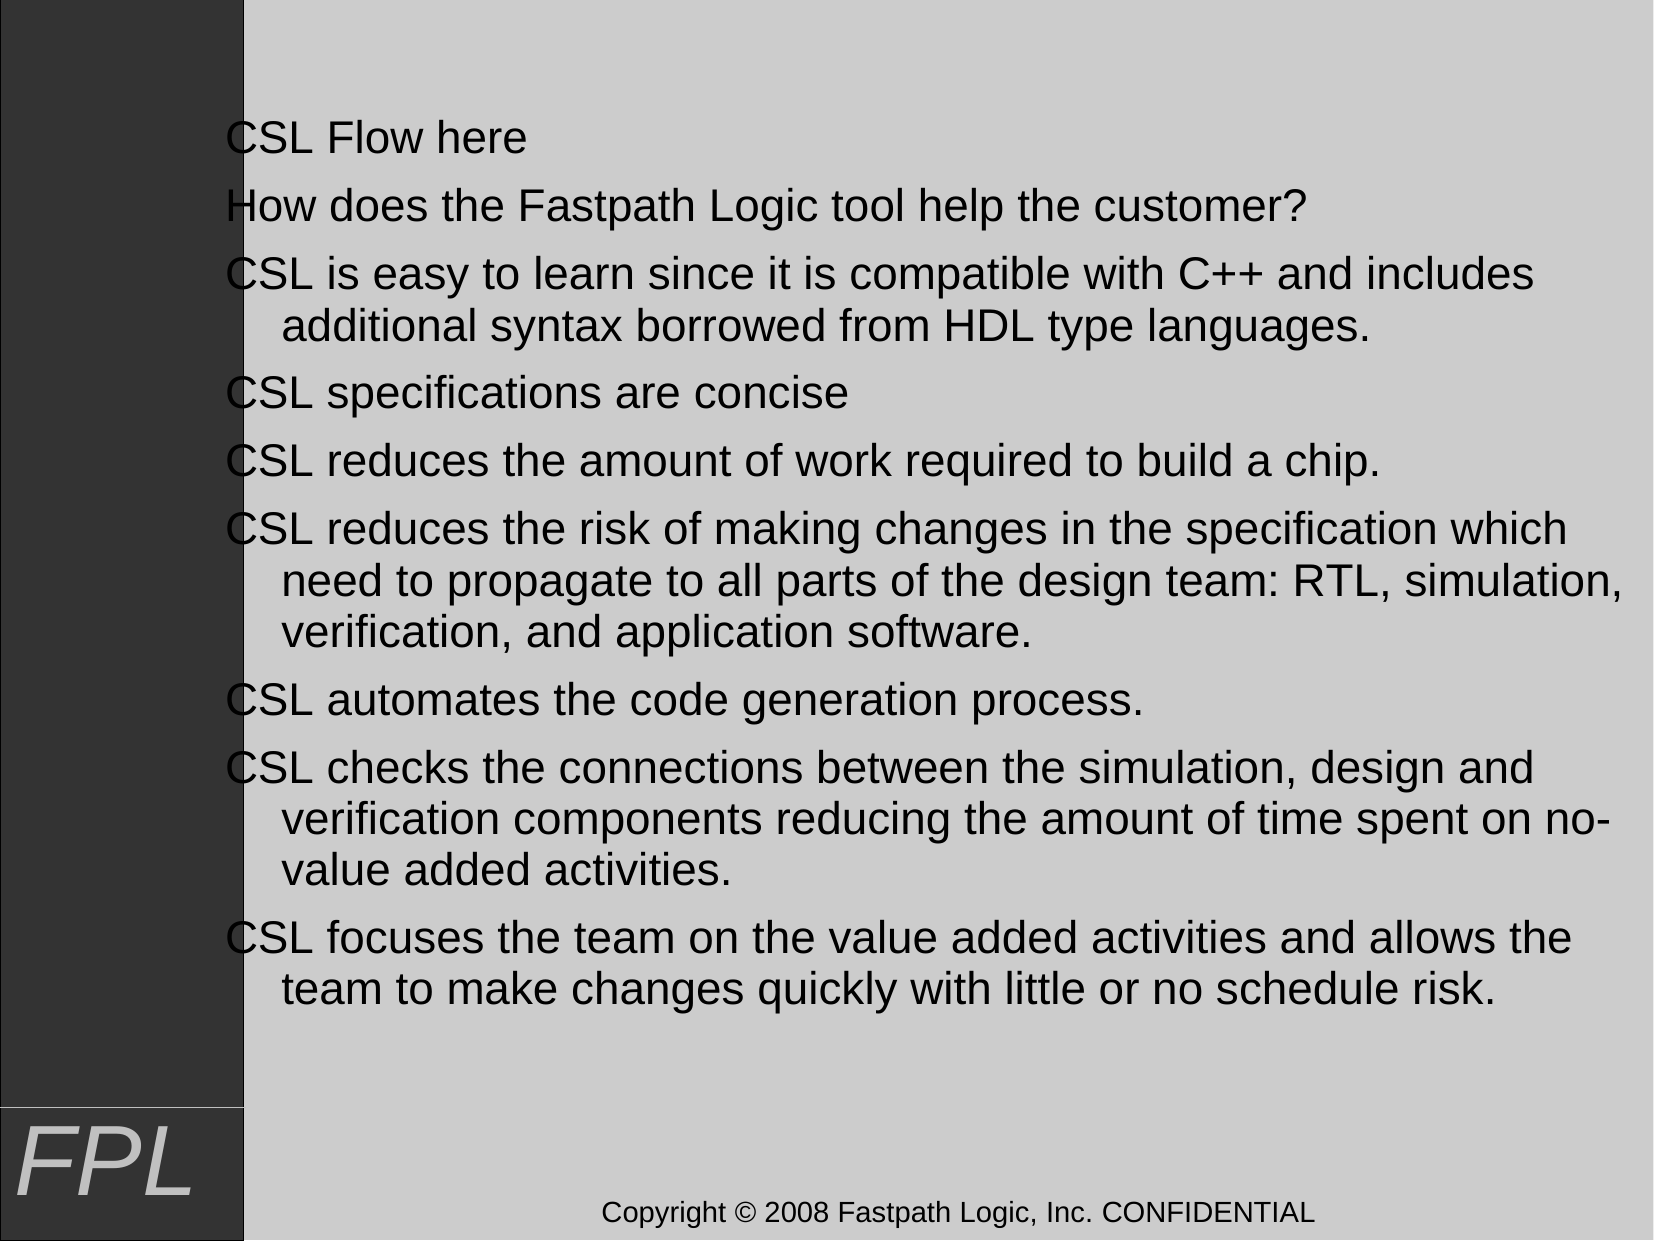

#
CSL Flow here
How does the Fastpath Logic tool help the customer?
CSL is easy to learn since it is compatible with C++ and includes additional syntax borrowed from HDL type languages.
CSL specifications are concise
CSL reduces the amount of work required to build a chip.
CSL reduces the risk of making changes in the specification which need to propagate to all parts of the design team: RTL, simulation, verification, and application software.
CSL automates the code generation process.
CSL checks the connections between the simulation, design and verification components reducing the amount of time spent on no-value added activities.
CSL focuses the team on the value added activities and allows the team to make changes quickly with little or no schedule risk.